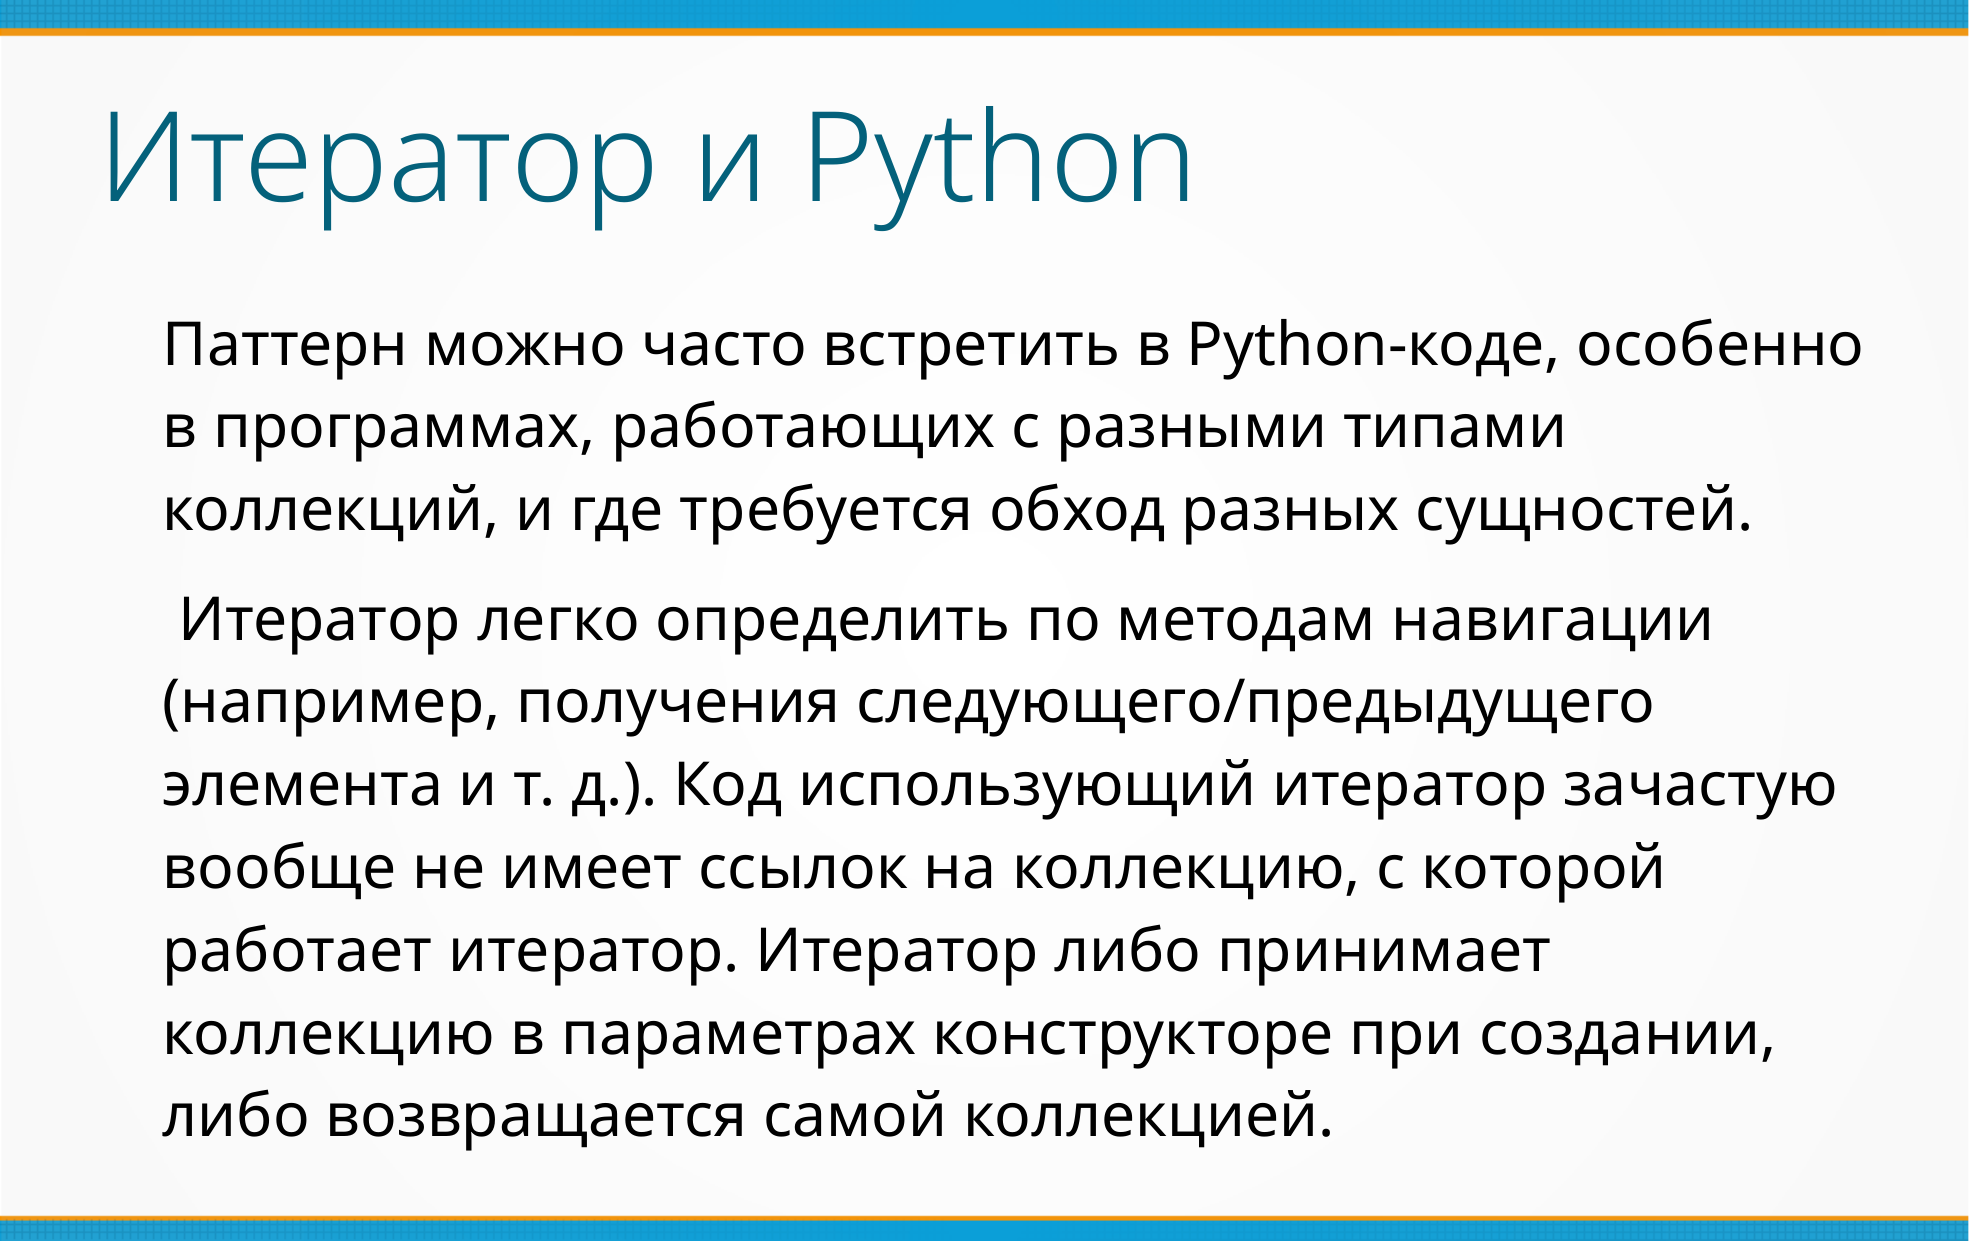

# Итератор и Python
Паттерн можно часто встретить в Python-коде, особенно в программах, работающих с разными типами коллекций, и где требуется обход разных сущностей.
 Итератор легко определить по методам навигации (например, получения следующего/предыдущего элемента и т. д.). Код использующий итератор зачастую вообще не имеет ссылок на коллекцию, с которой работает итератор. Итератор либо принимает коллекцию в параметрах конструкторе при создании, либо возвращается самой коллекцией.